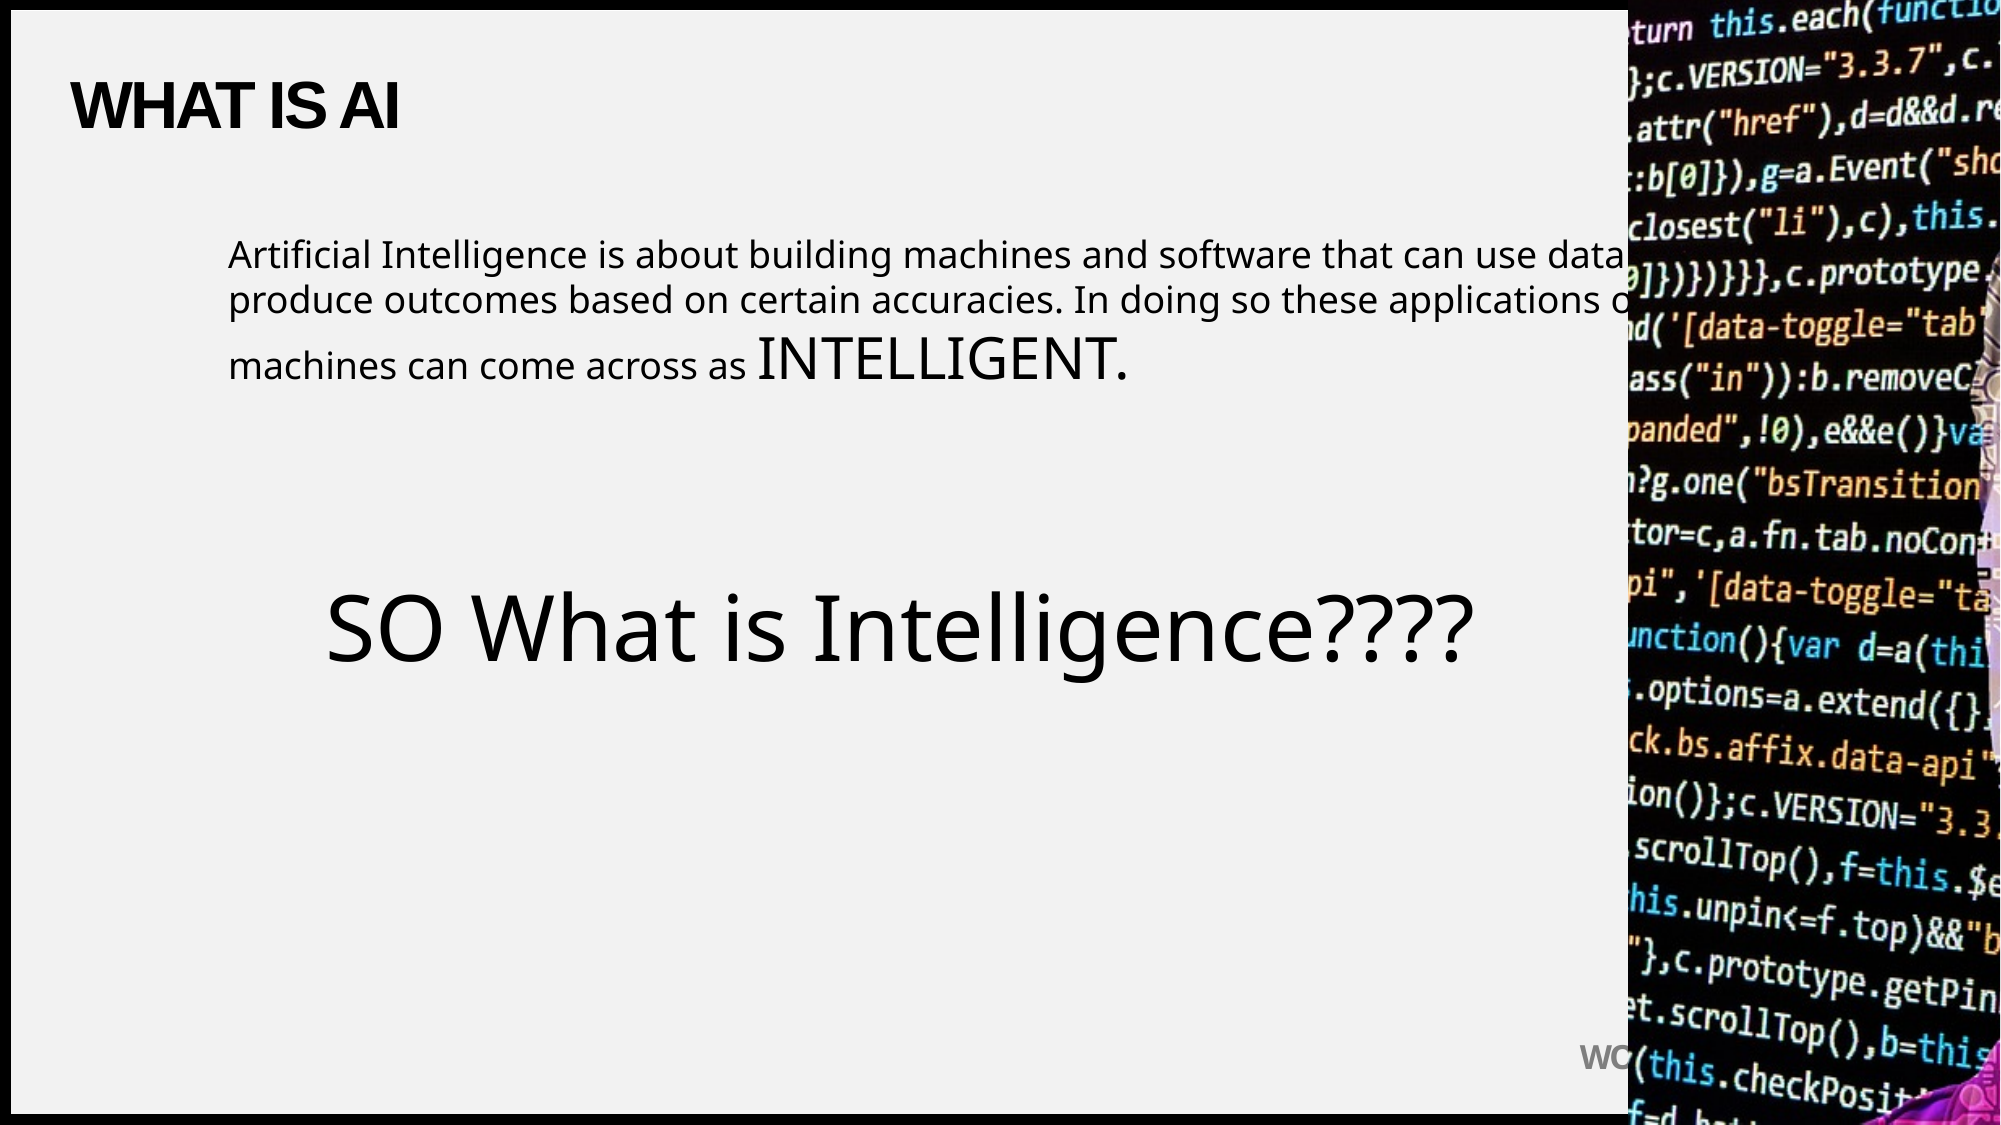

# What is AI
Artificial Intelligence is about building machines and software that can use data to produce outcomes based on certain accuracies. In doing so these applications or machines can come across as INTELLIGENT.
SO What is Intelligence????